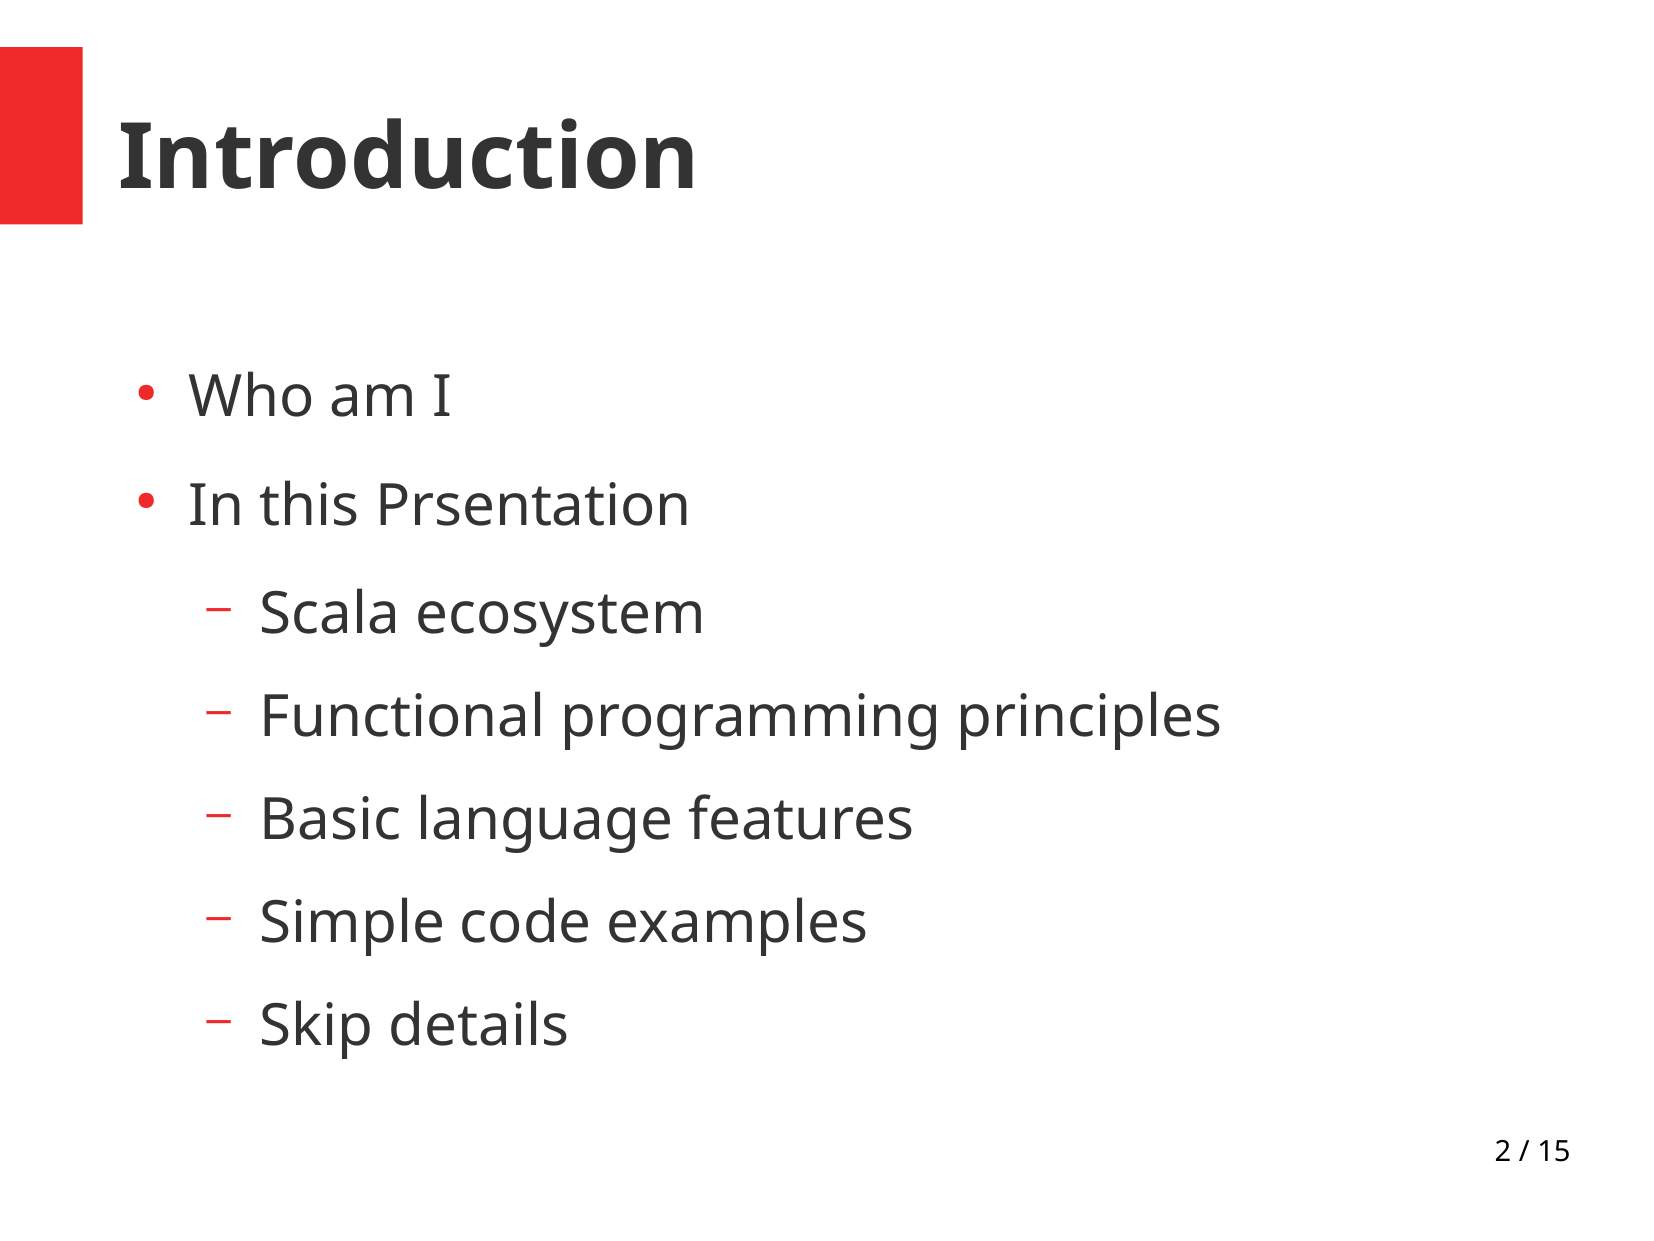

# Introduction
Who am I
In this Prsentation
Scala ecosystem
Functional programming principles
Basic language features
Simple code examples
Skip details
2